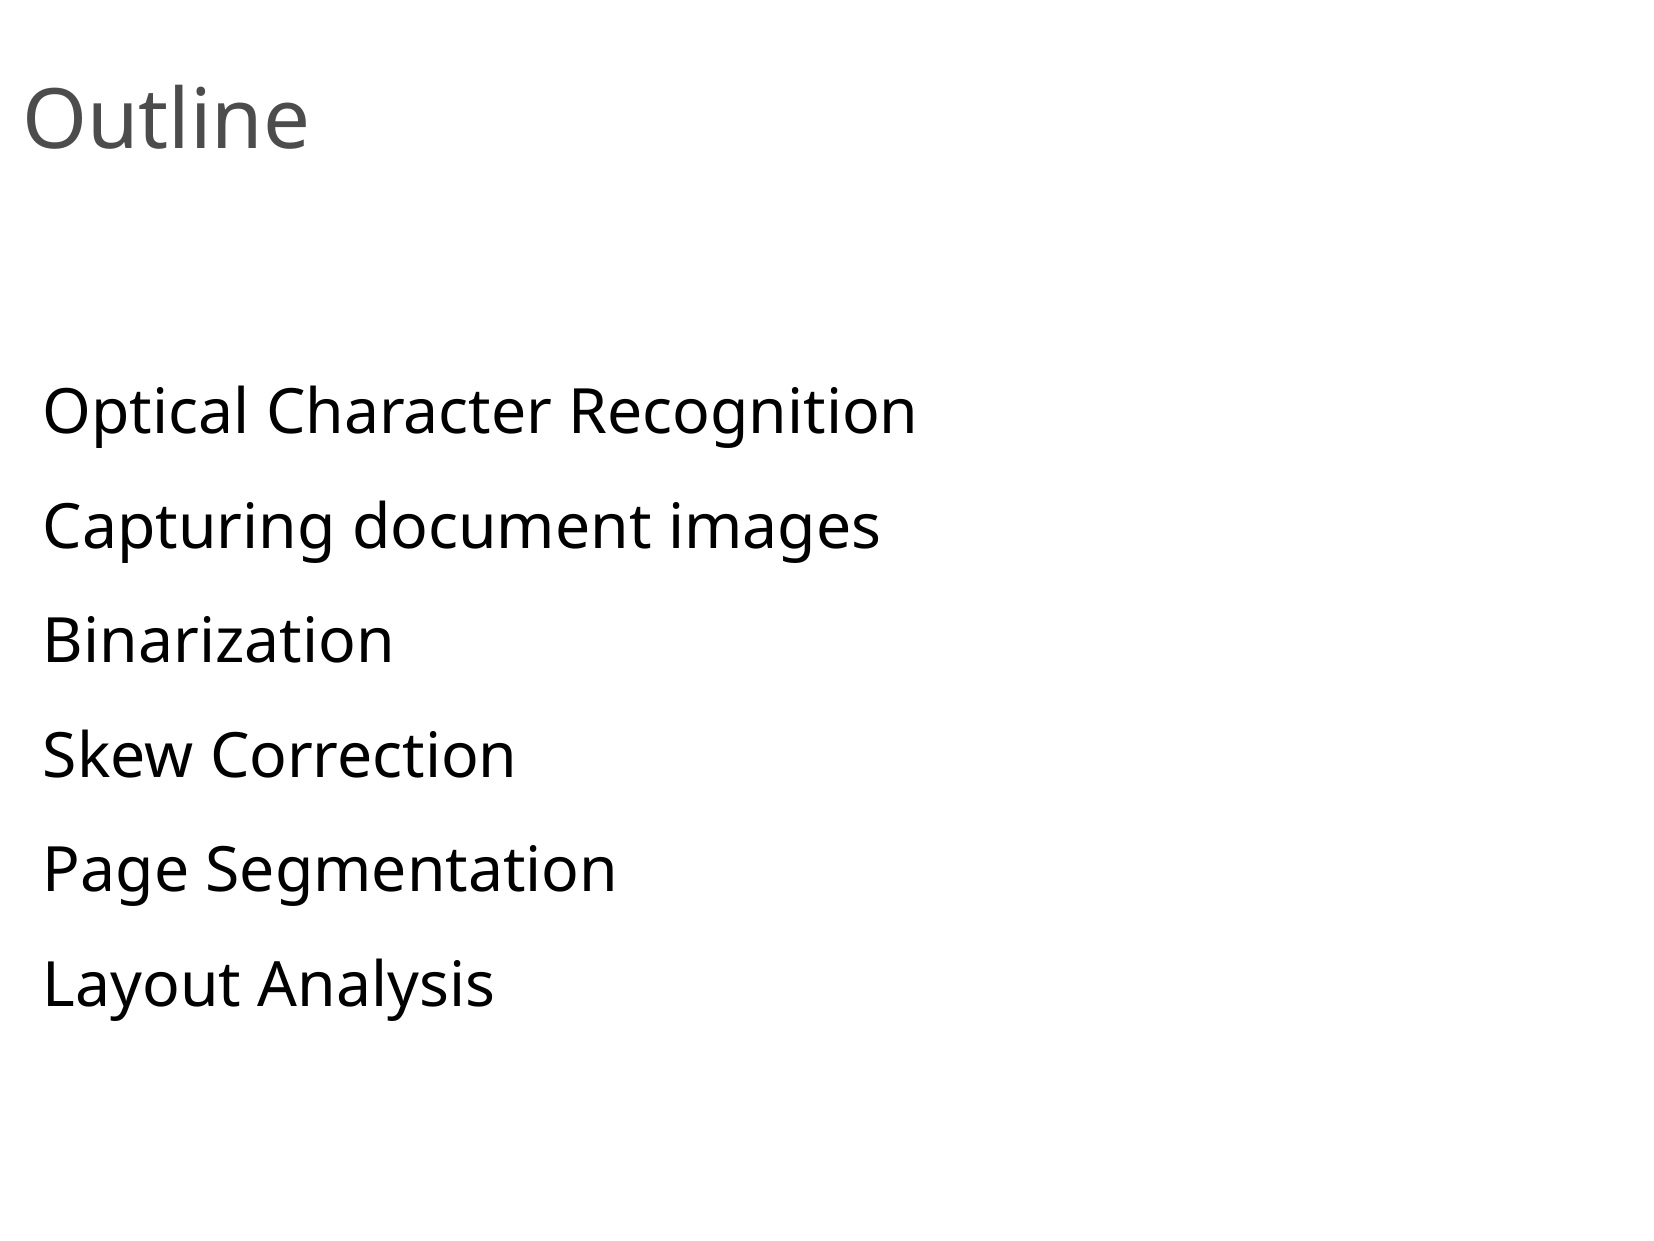

# Outline
Optical Character Recognition
Capturing document images
Binarization
Skew Correction
Page Segmentation
Layout Analysis